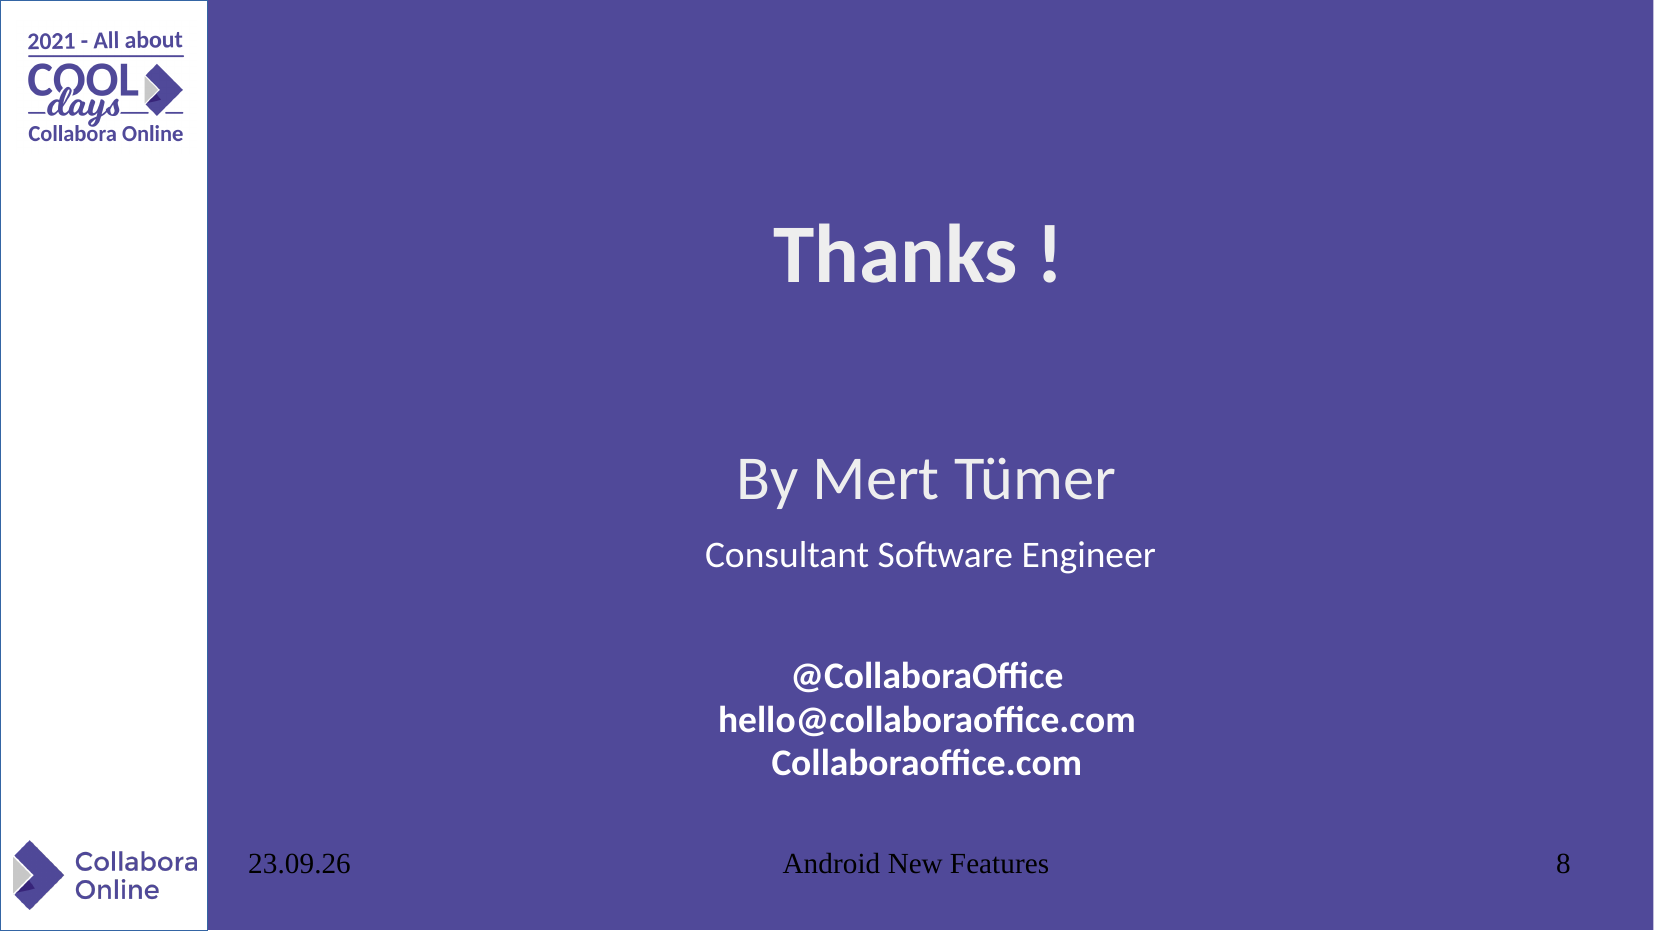

Thanks !
By Mert Tümer
Consultant Software Engineer
@CollaboraOffice
hello@collaboraoffice.com
Collaboraoffice.com
Android New Features
8